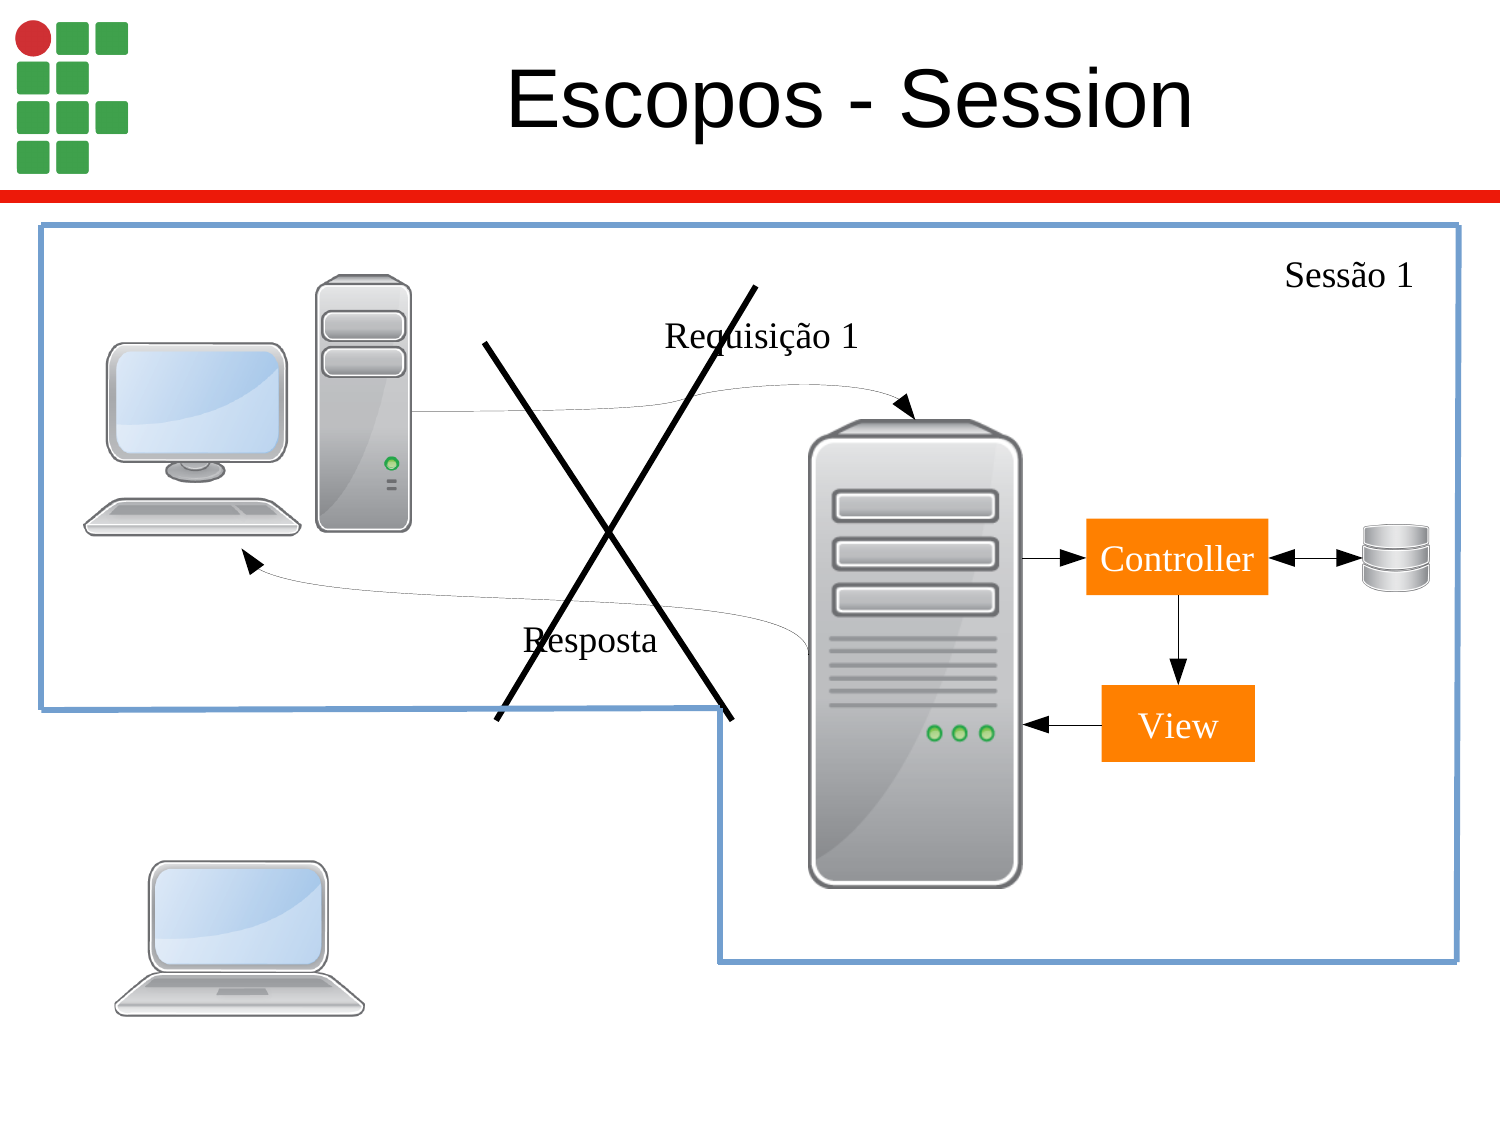

# Escopos - Session
Sessão 1
Requisição 1
Controller
Resposta
View